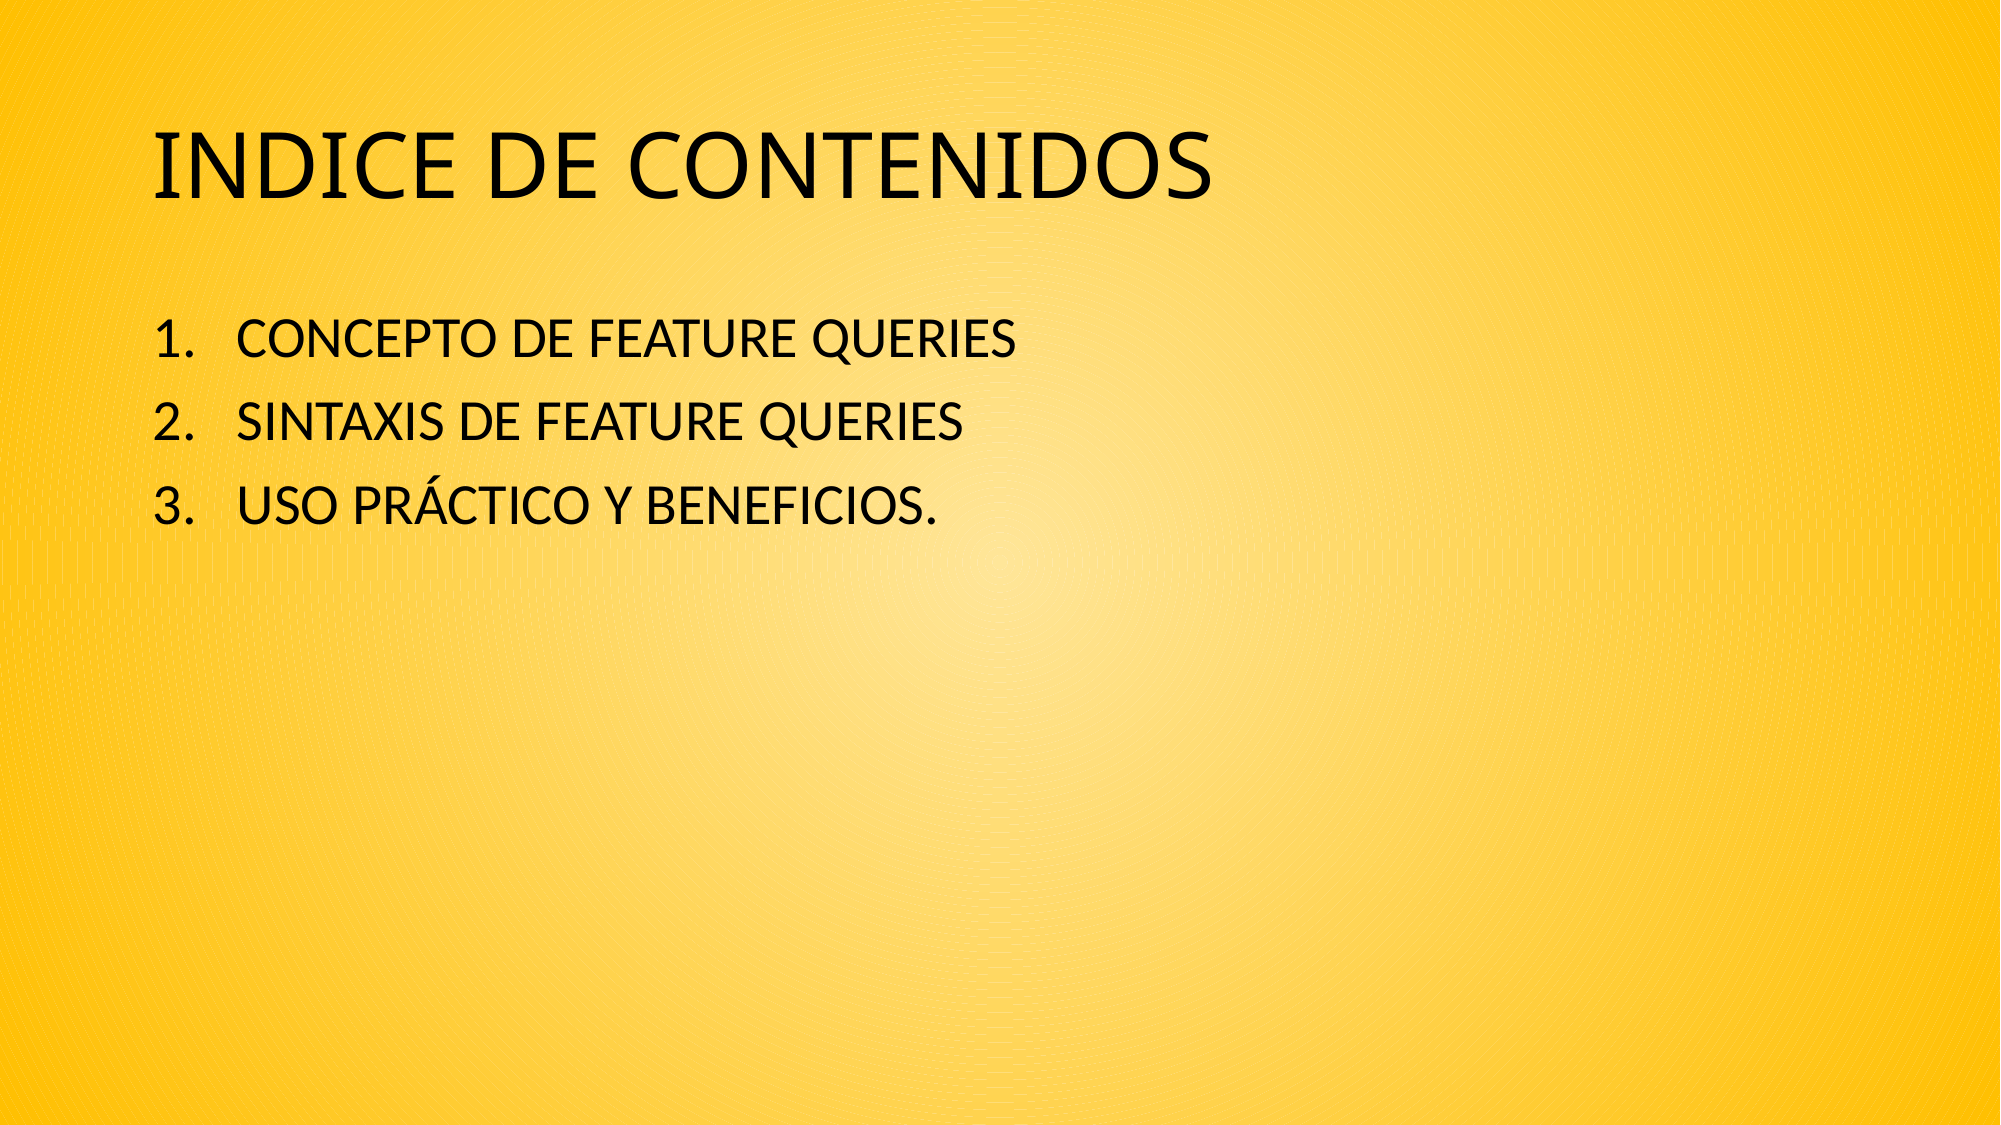

# INDICE DE CONTENIDOS
CONCEPTO DE FEATURE QUERIES
SINTAXIS DE FEATURE QUERIES
USO PRÁCTICO Y BENEFICIOS.